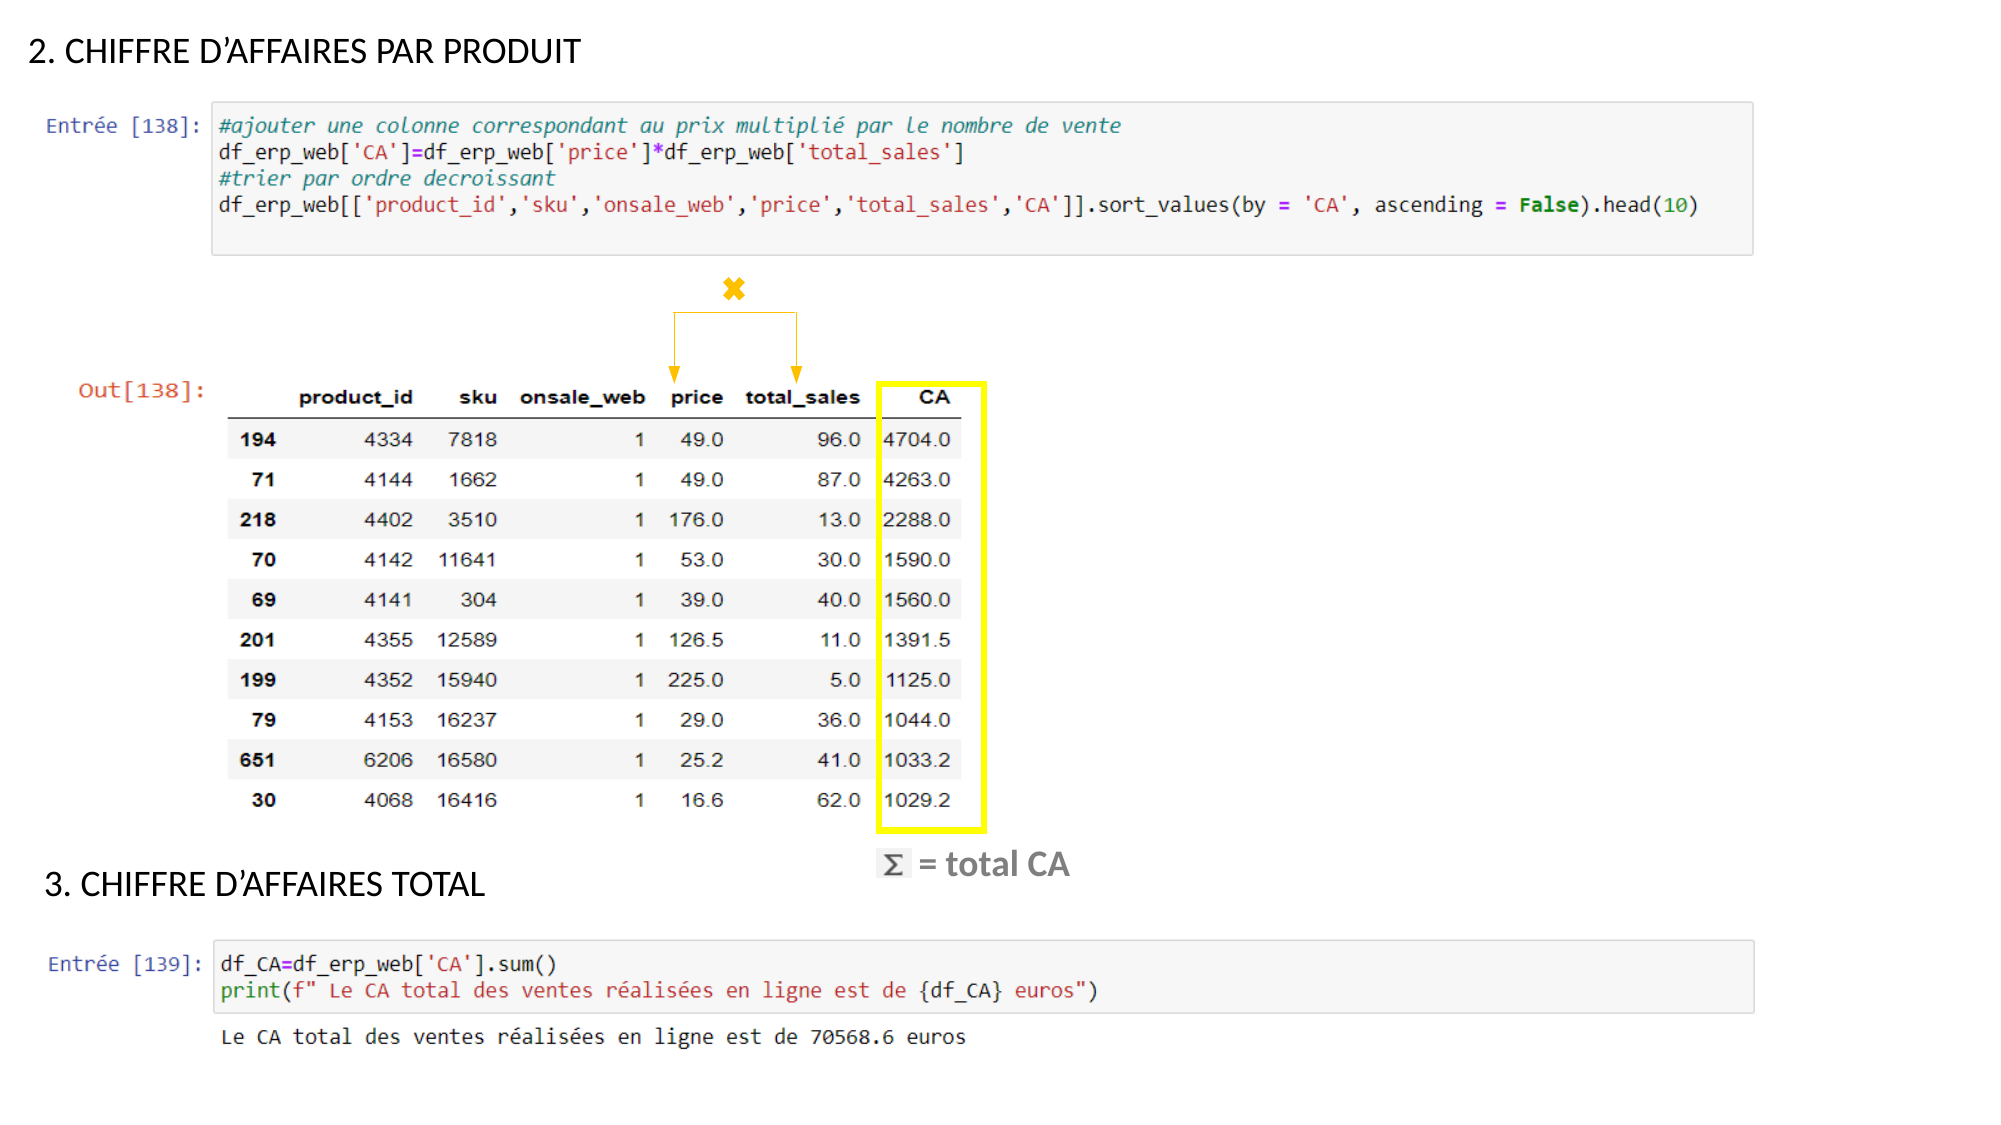

2. CHIFFRE D’AFFAIRES PAR PRODUIT
= total CA
3. CHIFFRE D’AFFAIRES TOTAL